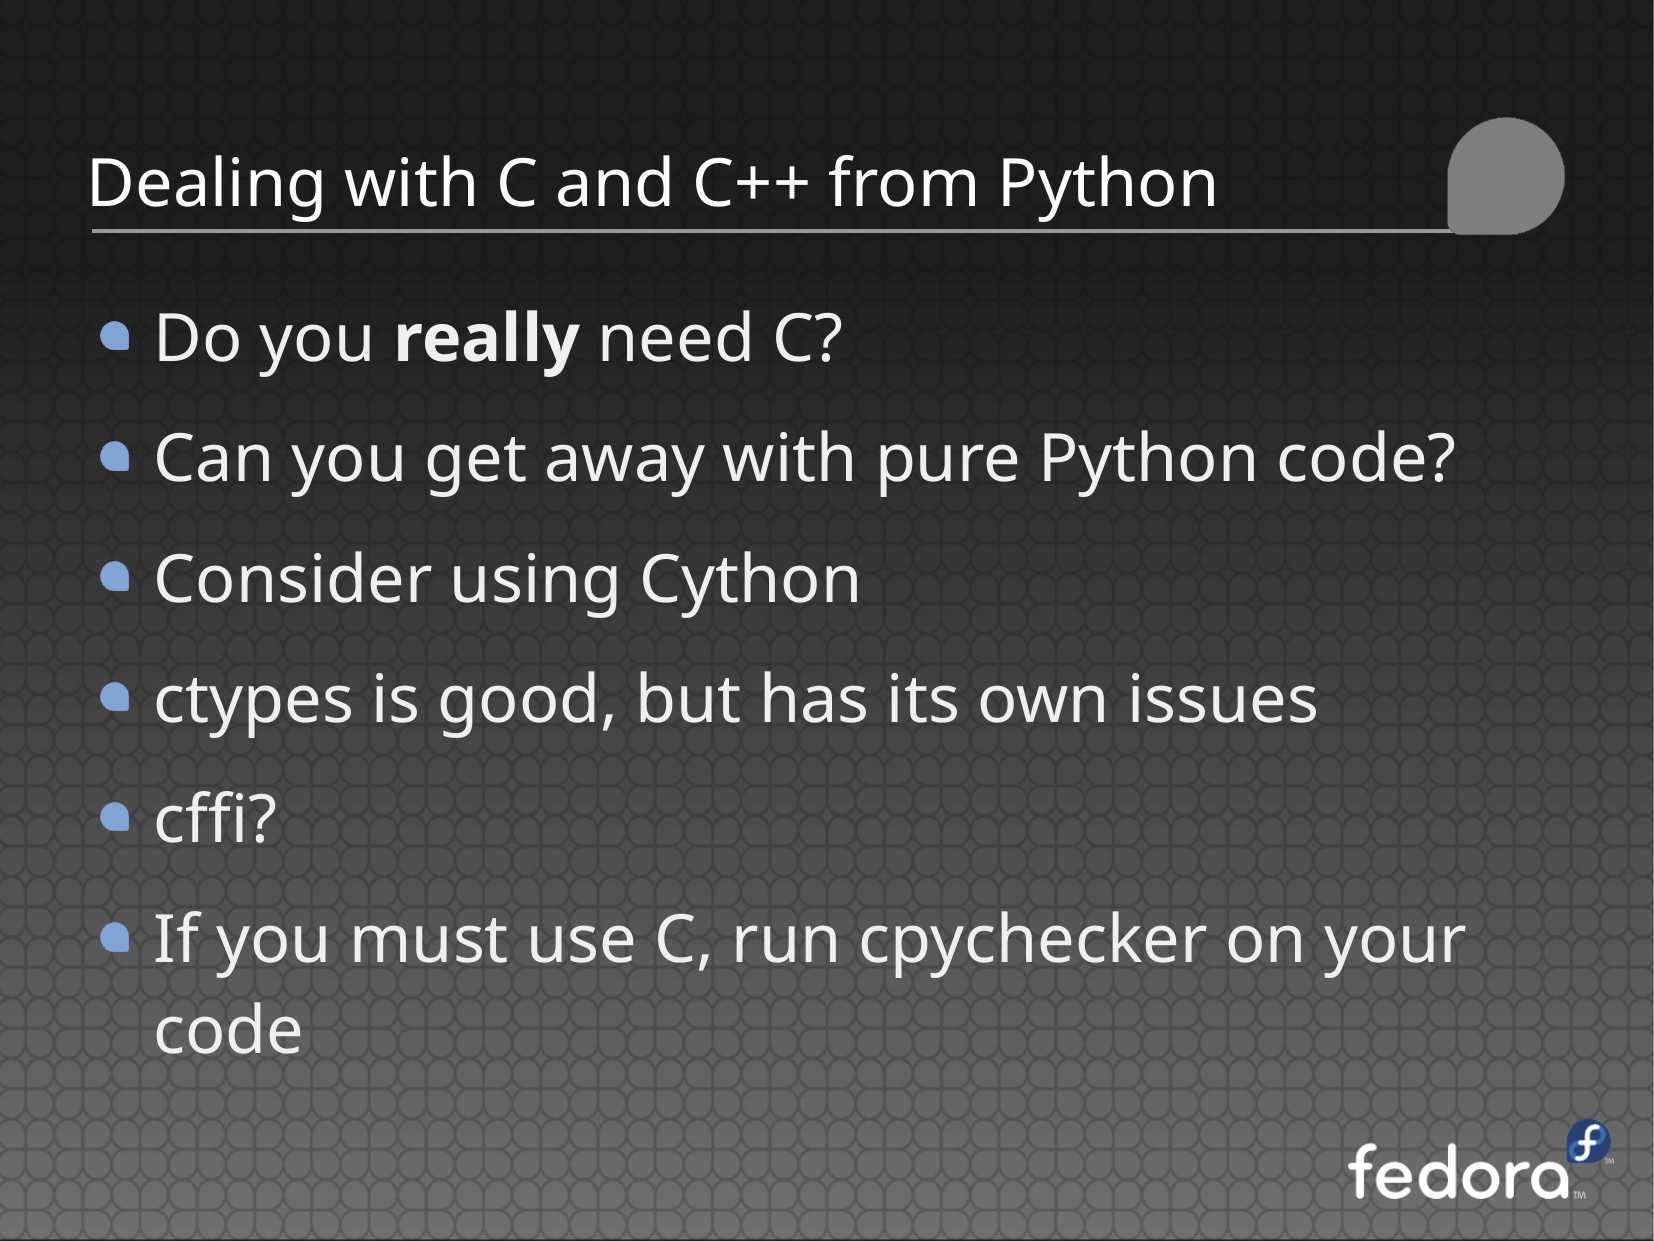

# Dealing with C and C++ from Python
Do you really need C?
Can you get away with pure Python code?
Consider using Cython
ctypes is good, but has its own issues
cffi?
If you must use C, run cpychecker on your code